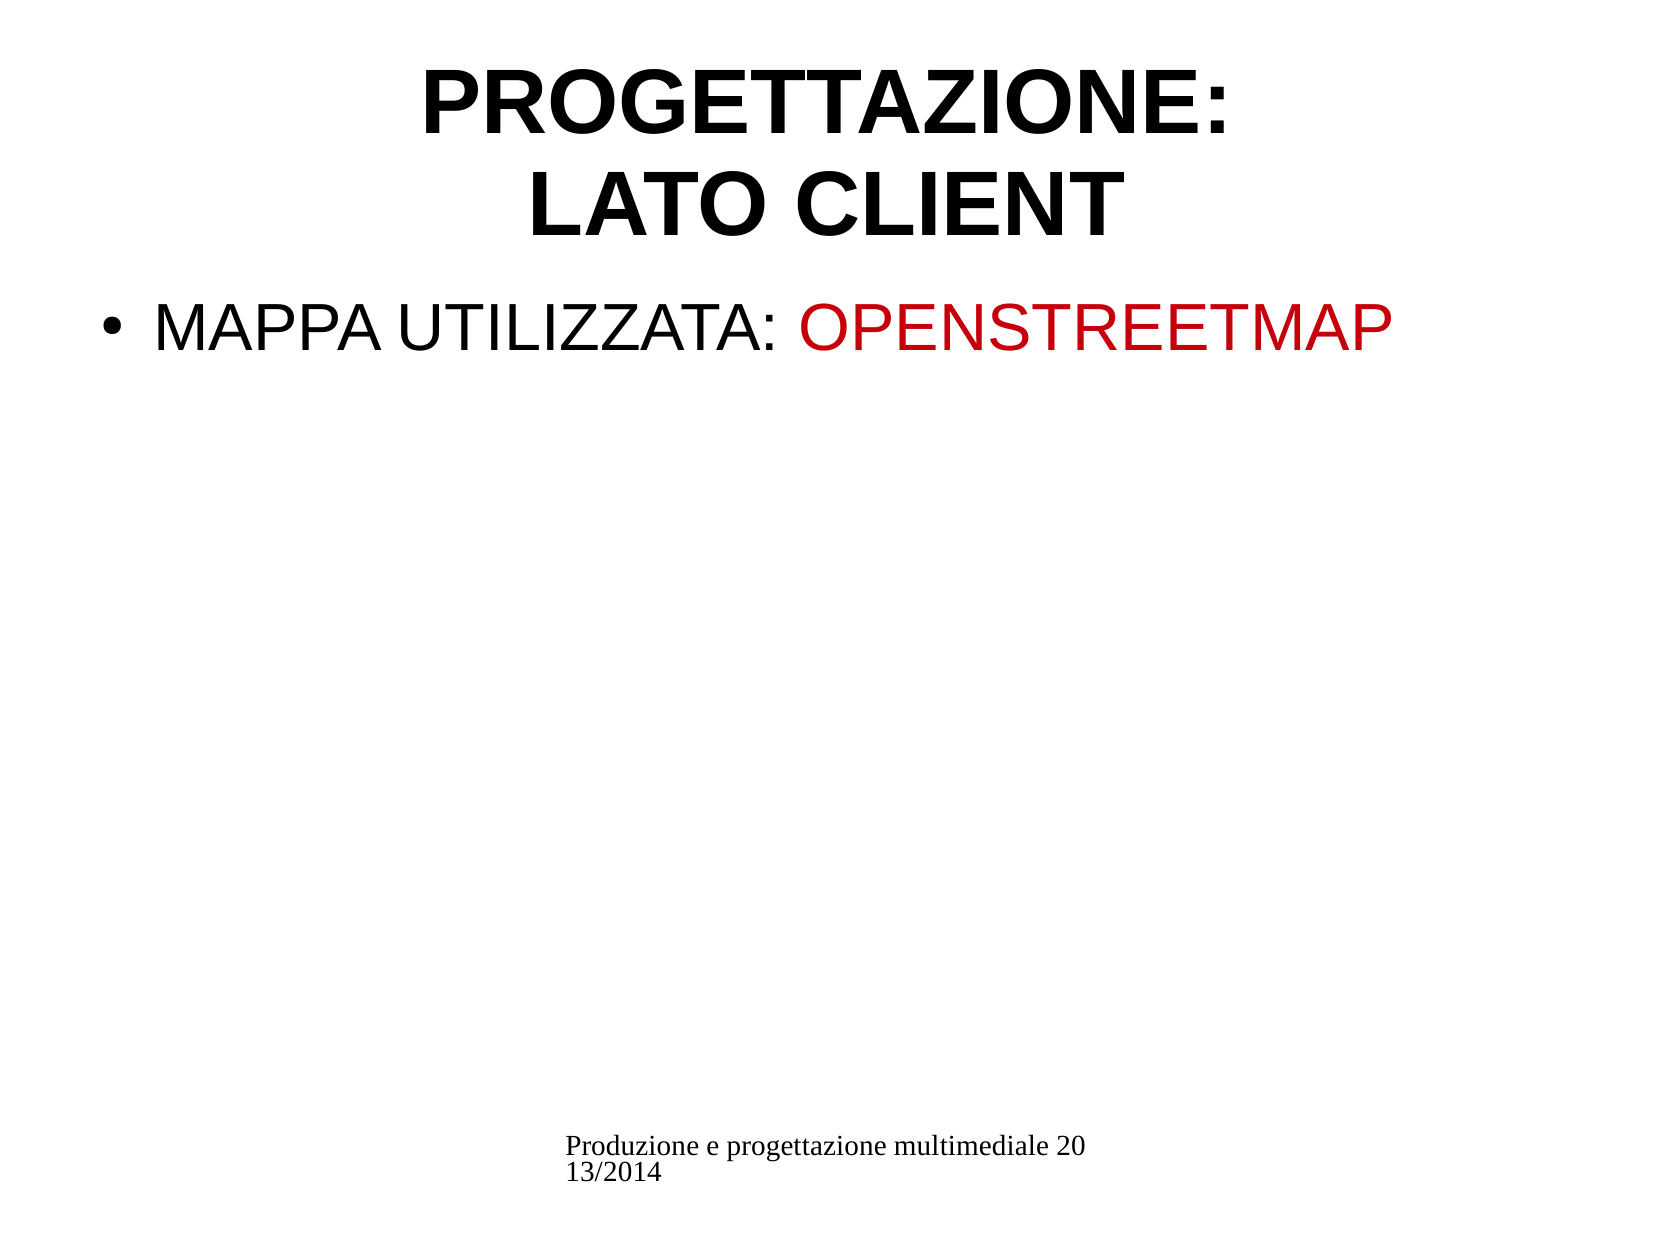

# PROGETTAZIONE: LATO CLIENT
MAPPA UTILIZZATA: OPENSTREETMAP
Produzione e progettazione multimediale 2013/2014